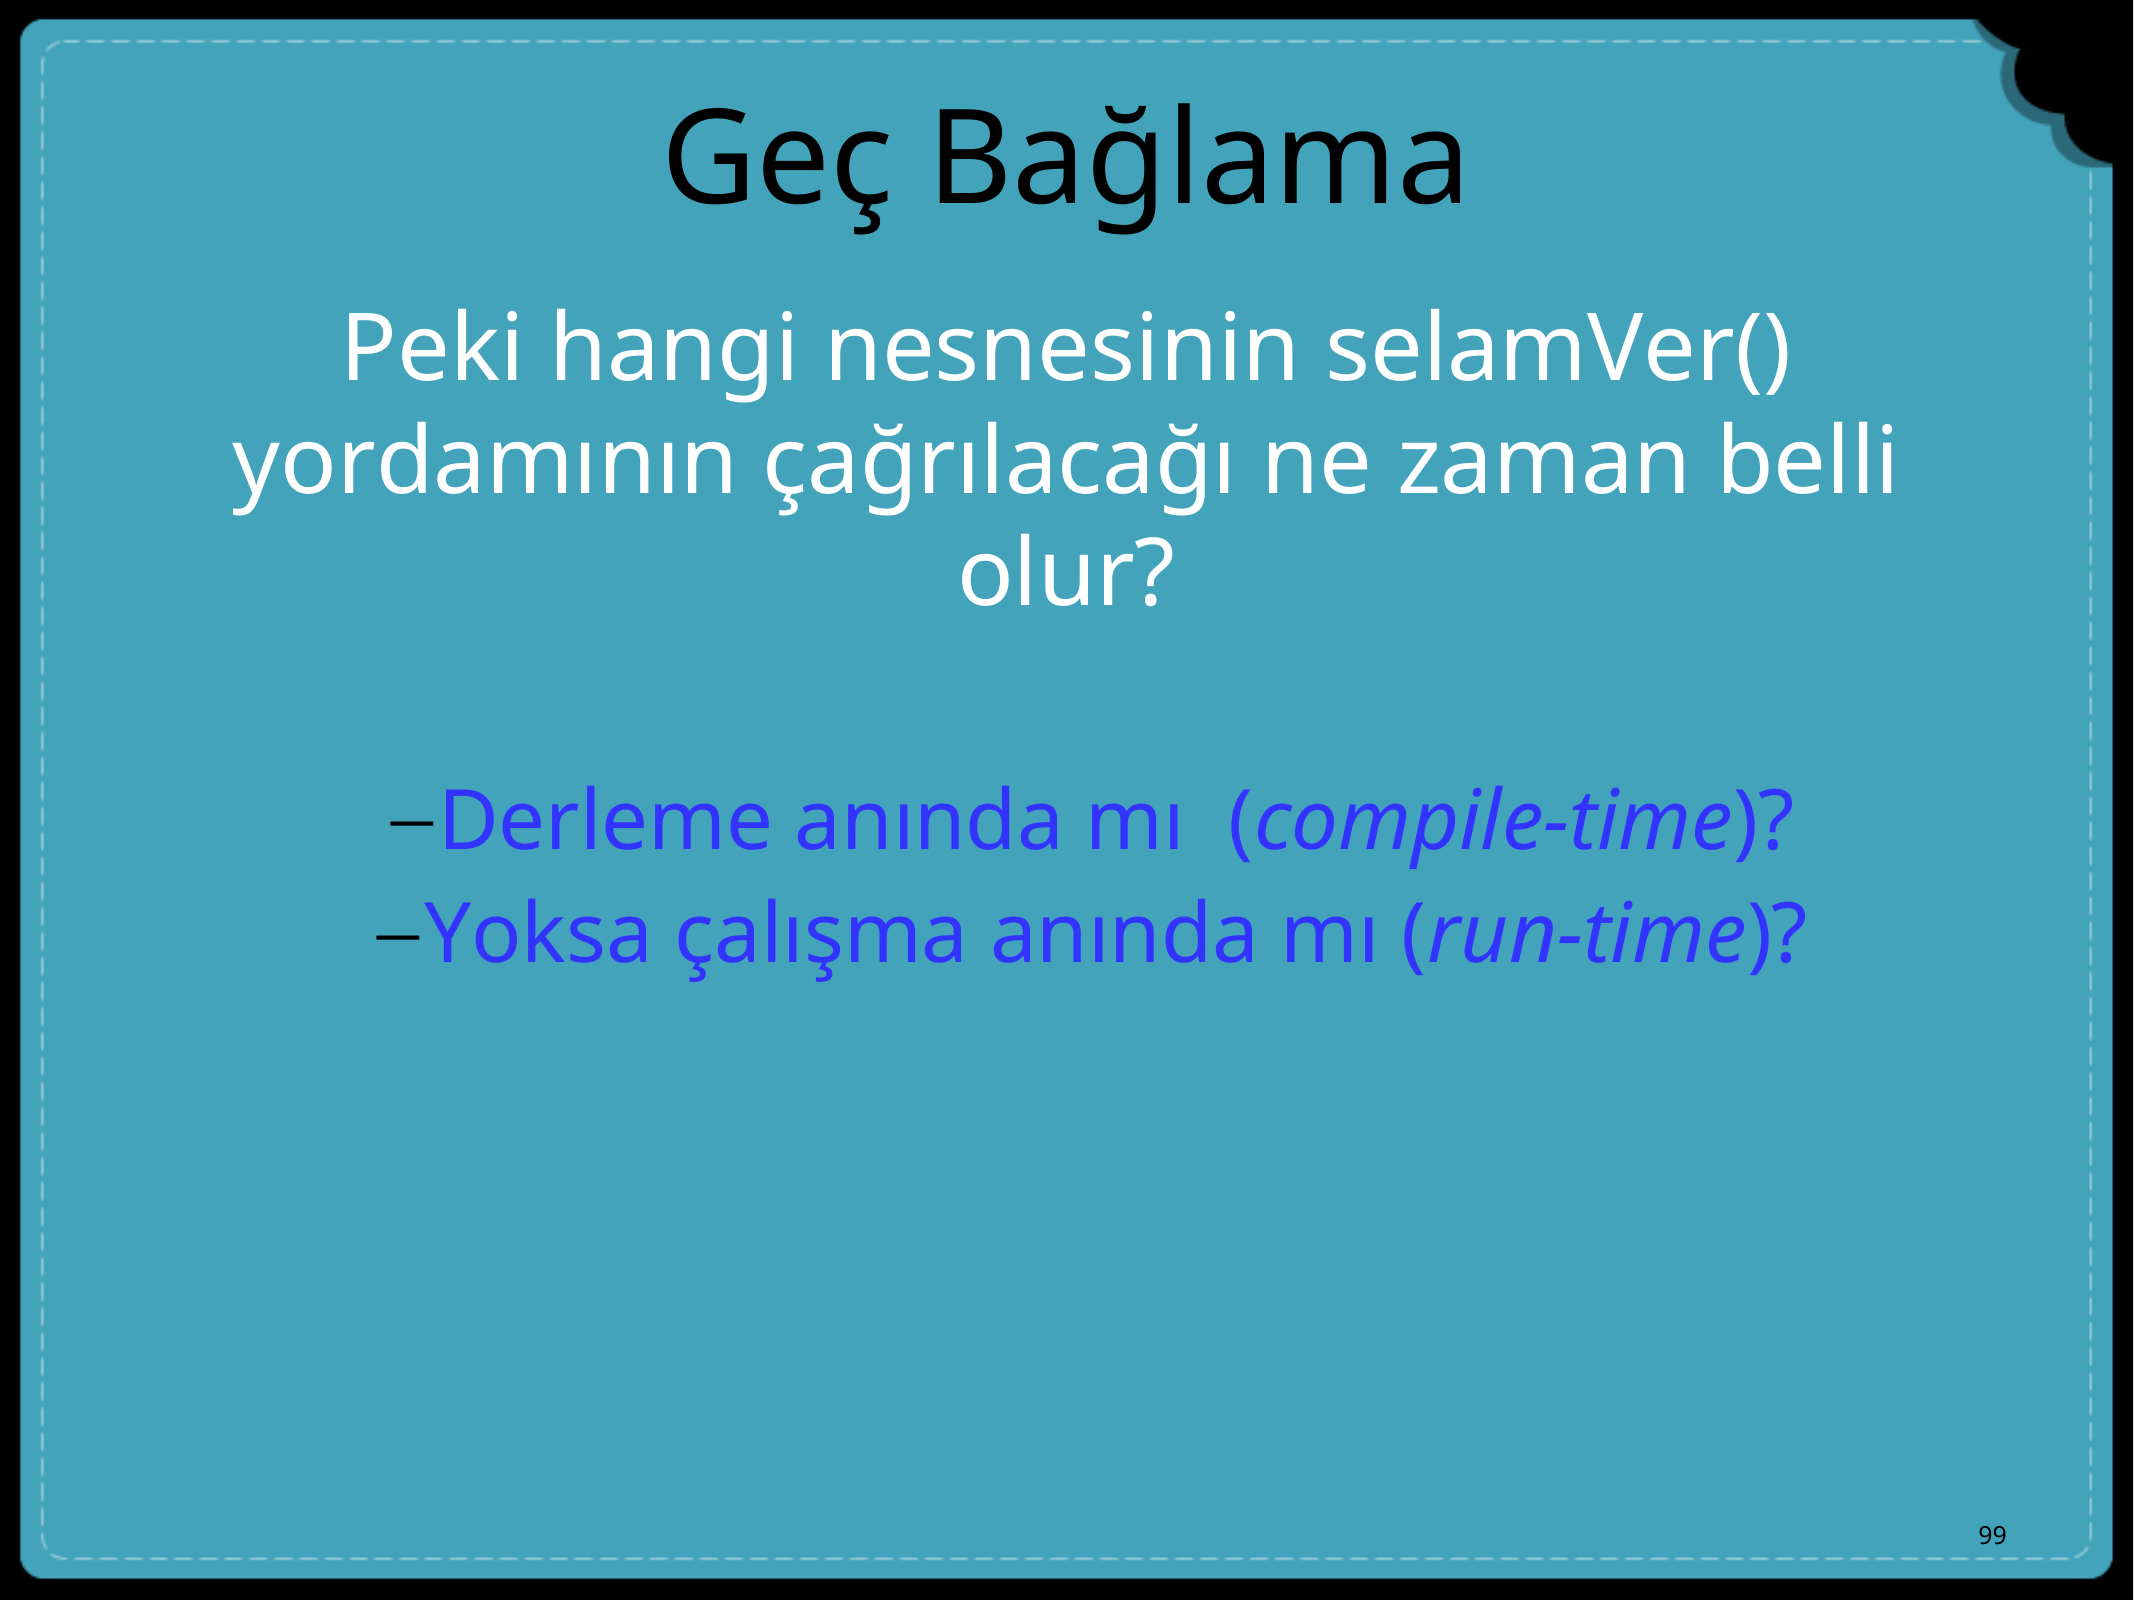

# Geç Bağlama
Peki hangi nesnesinin selamVer() yordamının çağrılacağı ne zaman belli olur?
Derleme anında mı  (compile-time)?
Yoksa çalışma anında mı (run-time)?
99